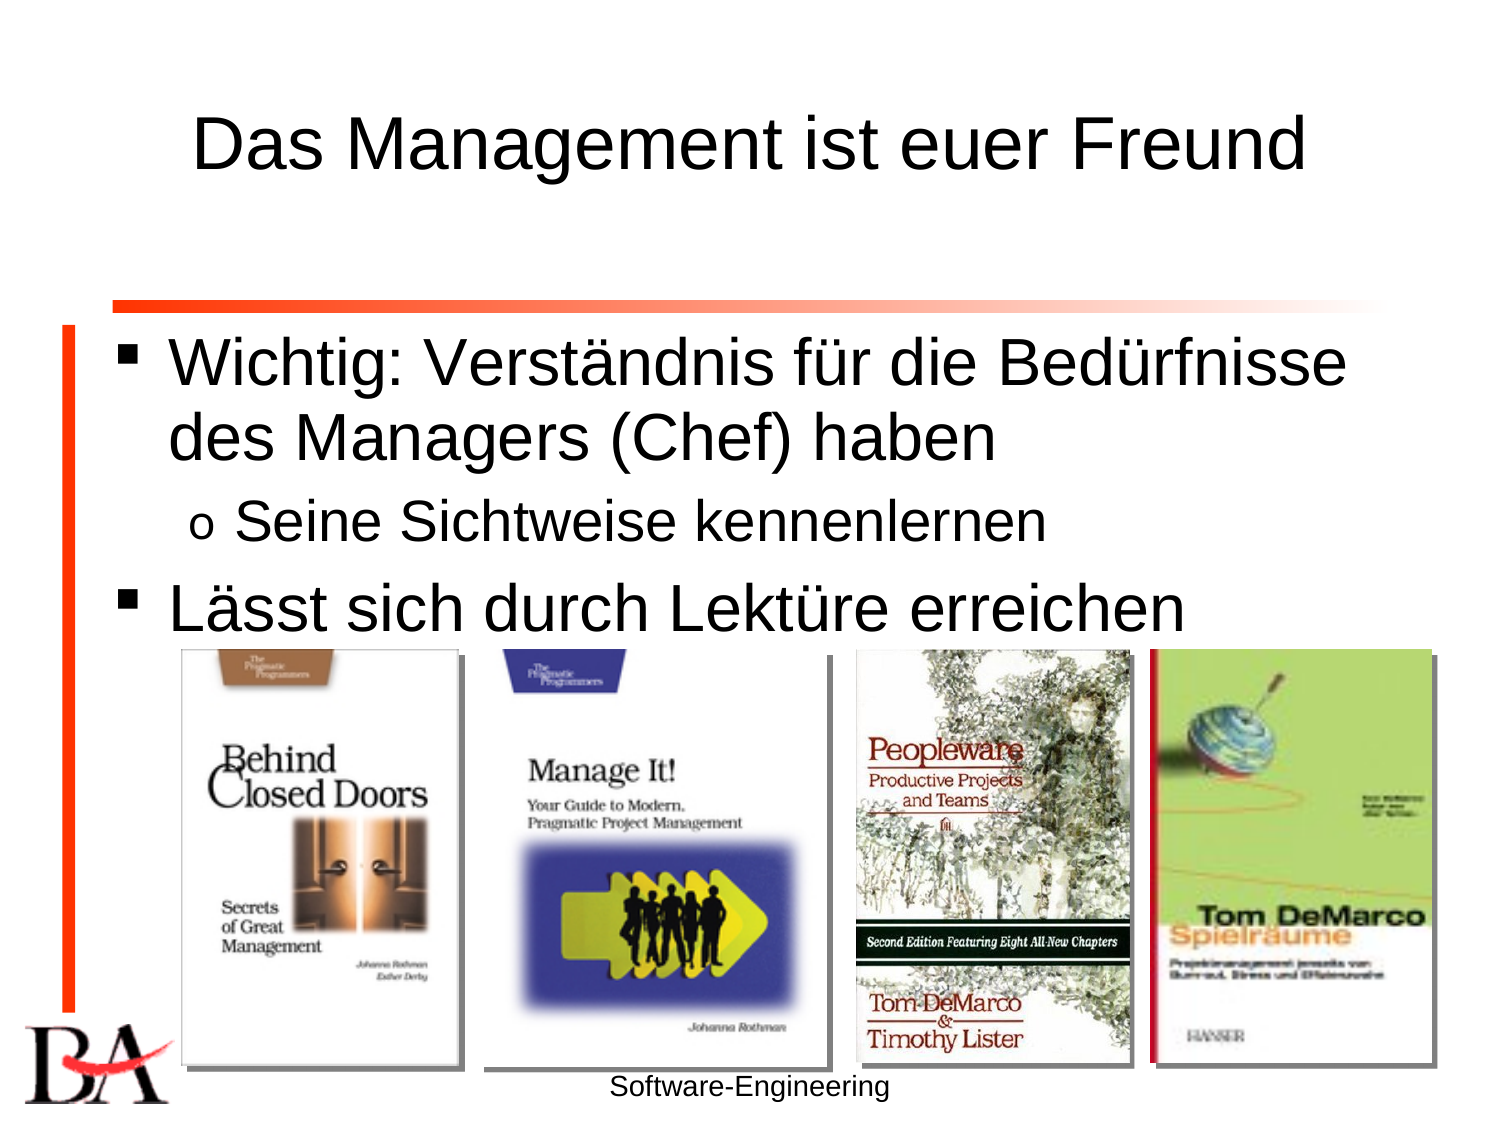

# Das Management ist euer Freund
Wichtig: Verständnis für die Bedürfnisse des Managers (Chef) haben
Seine Sichtweise kennenlernen
Lässt sich durch Lektüre erreichen